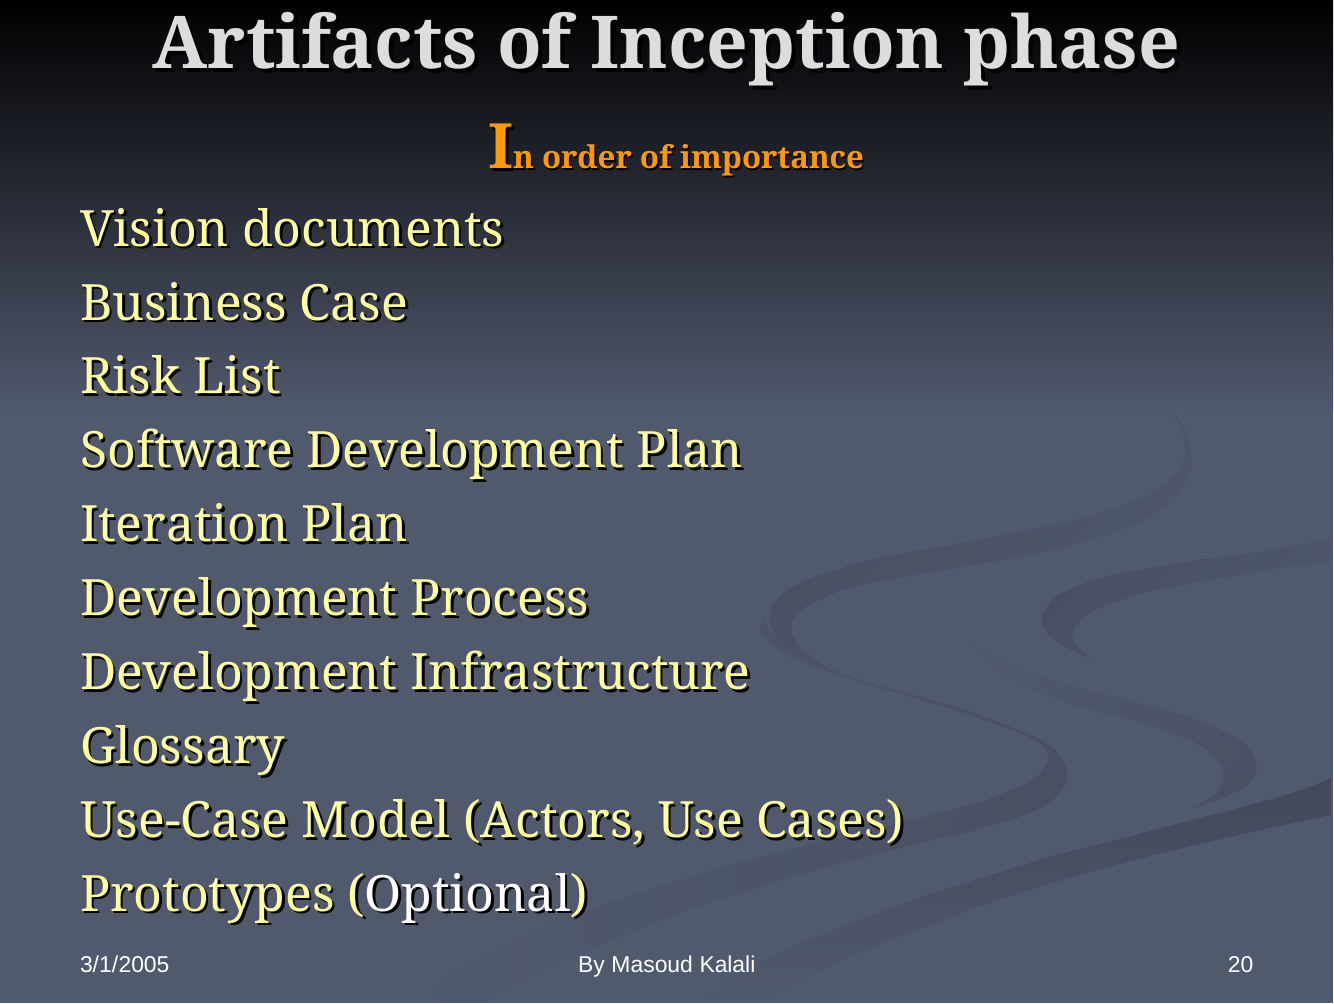

# Artifacts of Inception phase In order of importance
Vision documents
Business Case
Risk List
Software Development Plan
Iteration Plan
Development Process
Development Infrastructure
Glossary
Use-Case Model (Actors, Use Cases)
Prototypes (Optional)
By Masoud Kalali
20
3/1/2005